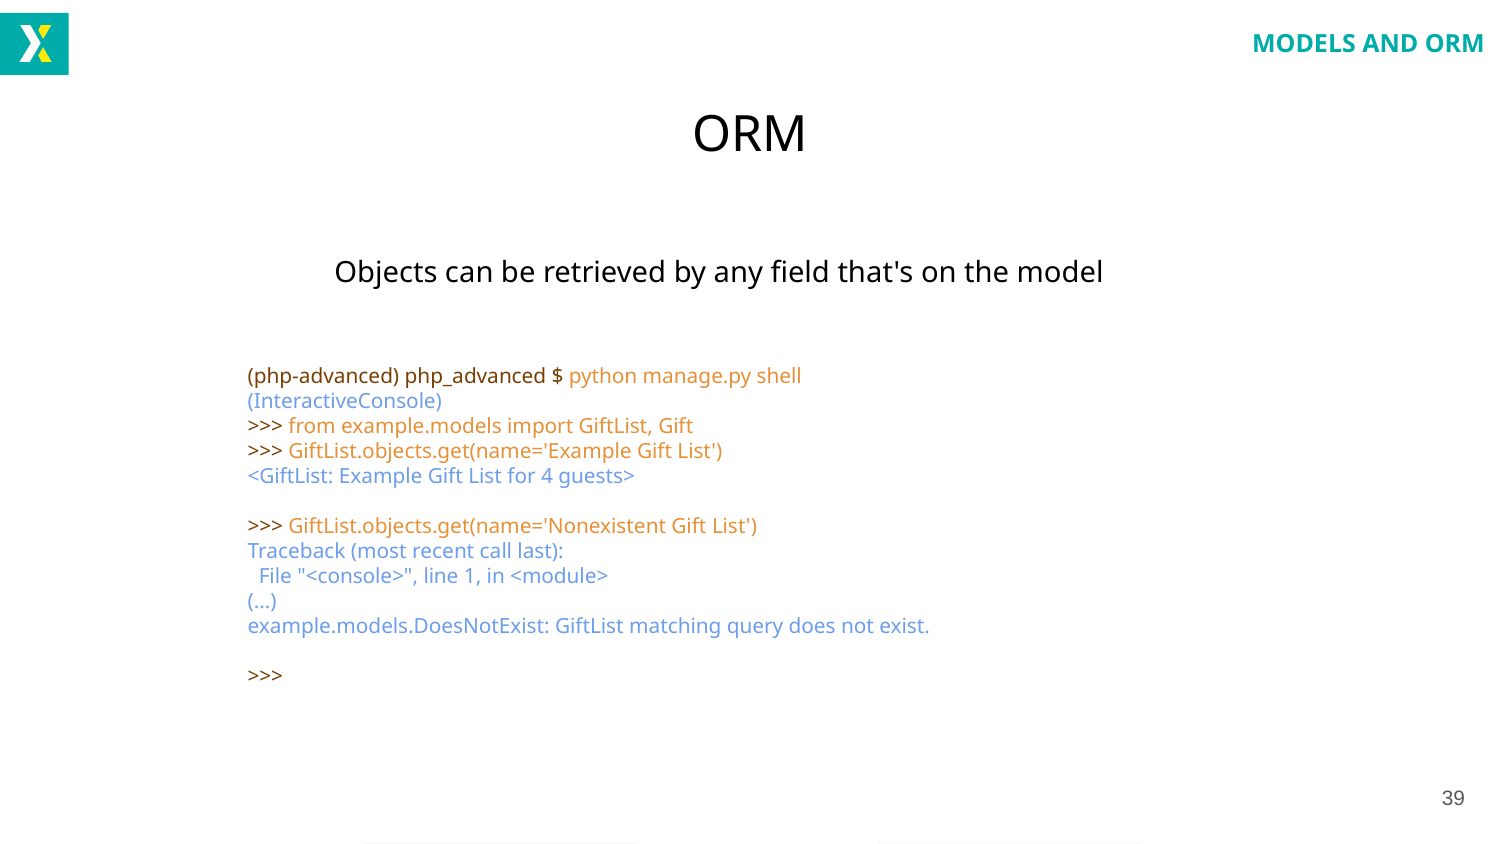

ORM
Objects can be retrieved by any field that's on the model
(php-advanced) php_advanced $ python manage.py shell
(InteractiveConsole)
>>> from example.models import GiftList, Gift
>>> GiftList.objects.get(name='Example Gift List')
<GiftList: Example Gift List for 4 guests>
>>> GiftList.objects.get(name='Nonexistent Gift List')
Traceback (most recent call last):
 File "<console>", line 1, in <module>
(...)
example.models.DoesNotExist: GiftList matching query does not exist.
>>>